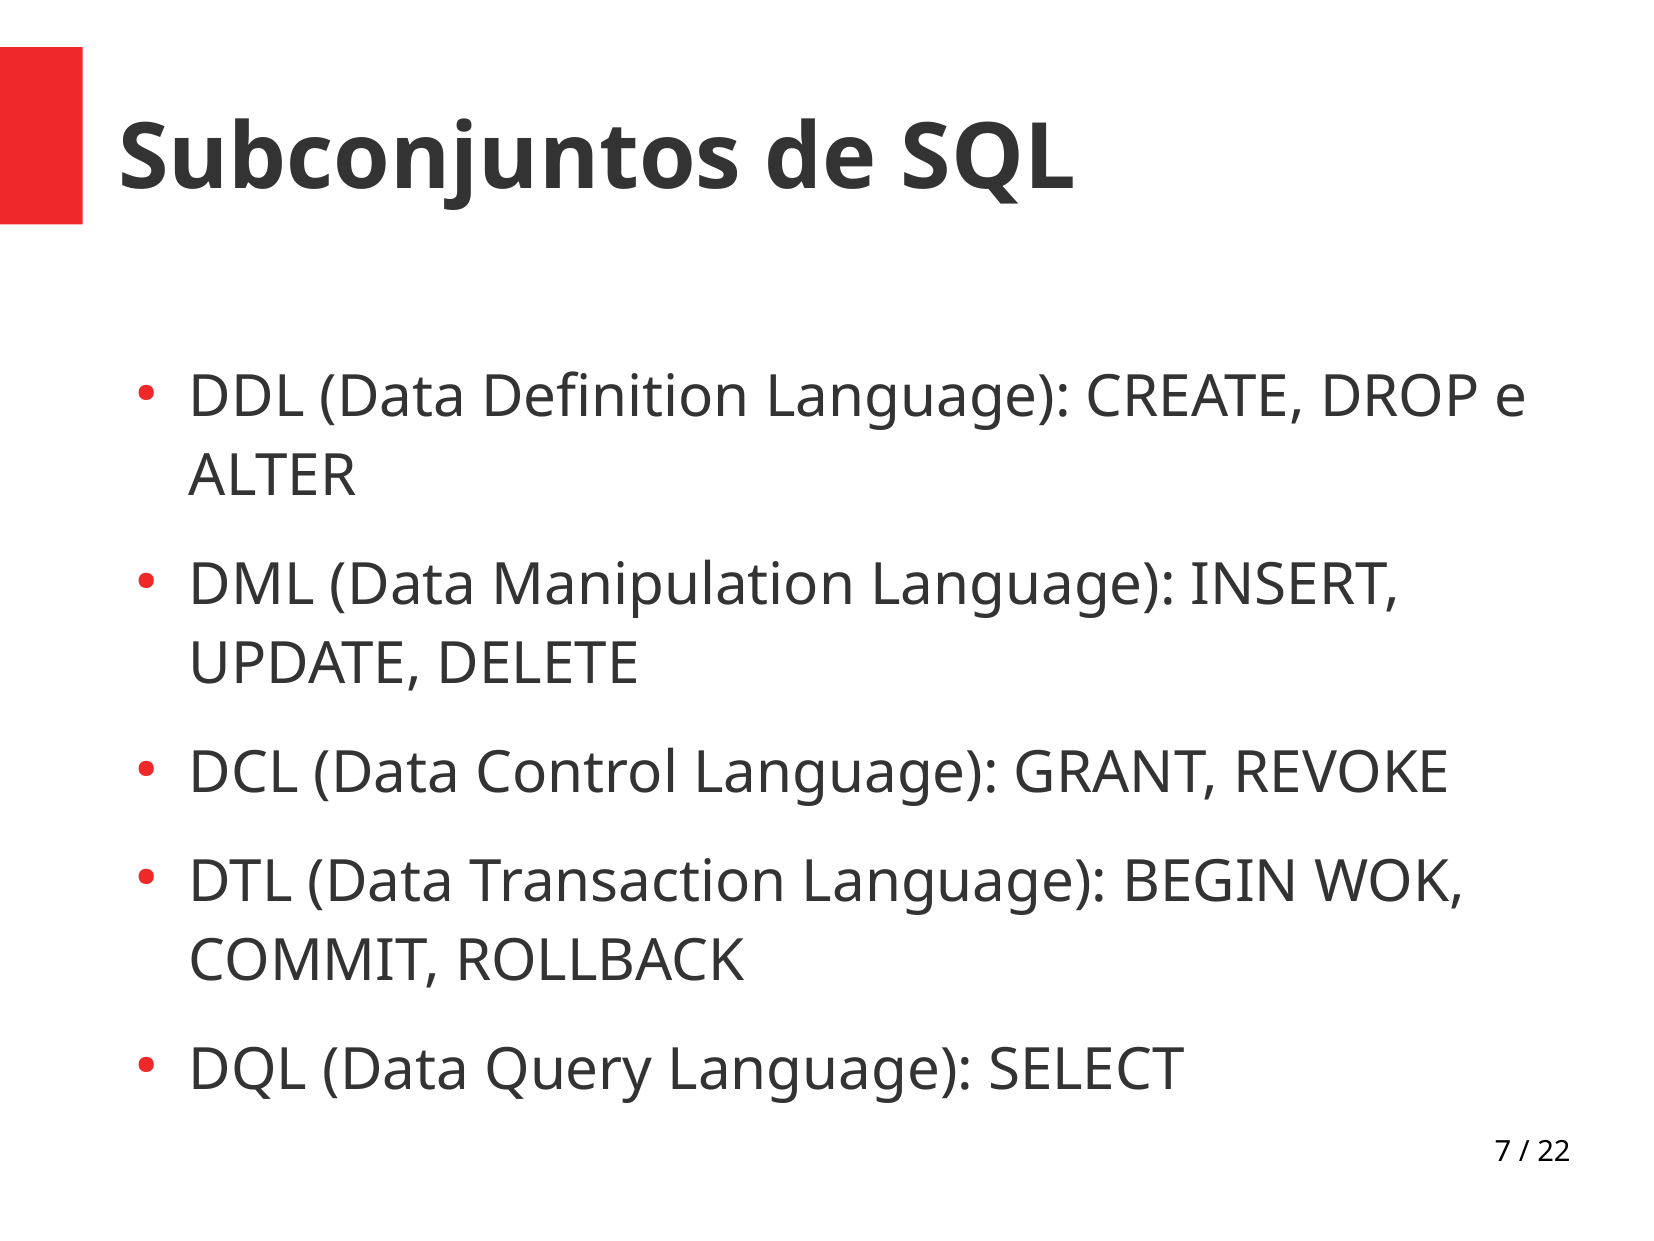

# Subconjuntos de SQL
DDL (Data Definition Language): CREATE, DROP e ALTER
DML (Data Manipulation Language): INSERT, UPDATE, DELETE
DCL (Data Control Language): GRANT, REVOKE
DTL (Data Transaction Language): BEGIN WOK, COMMIT, ROLLBACK
DQL (Data Query Language): SELECT
7